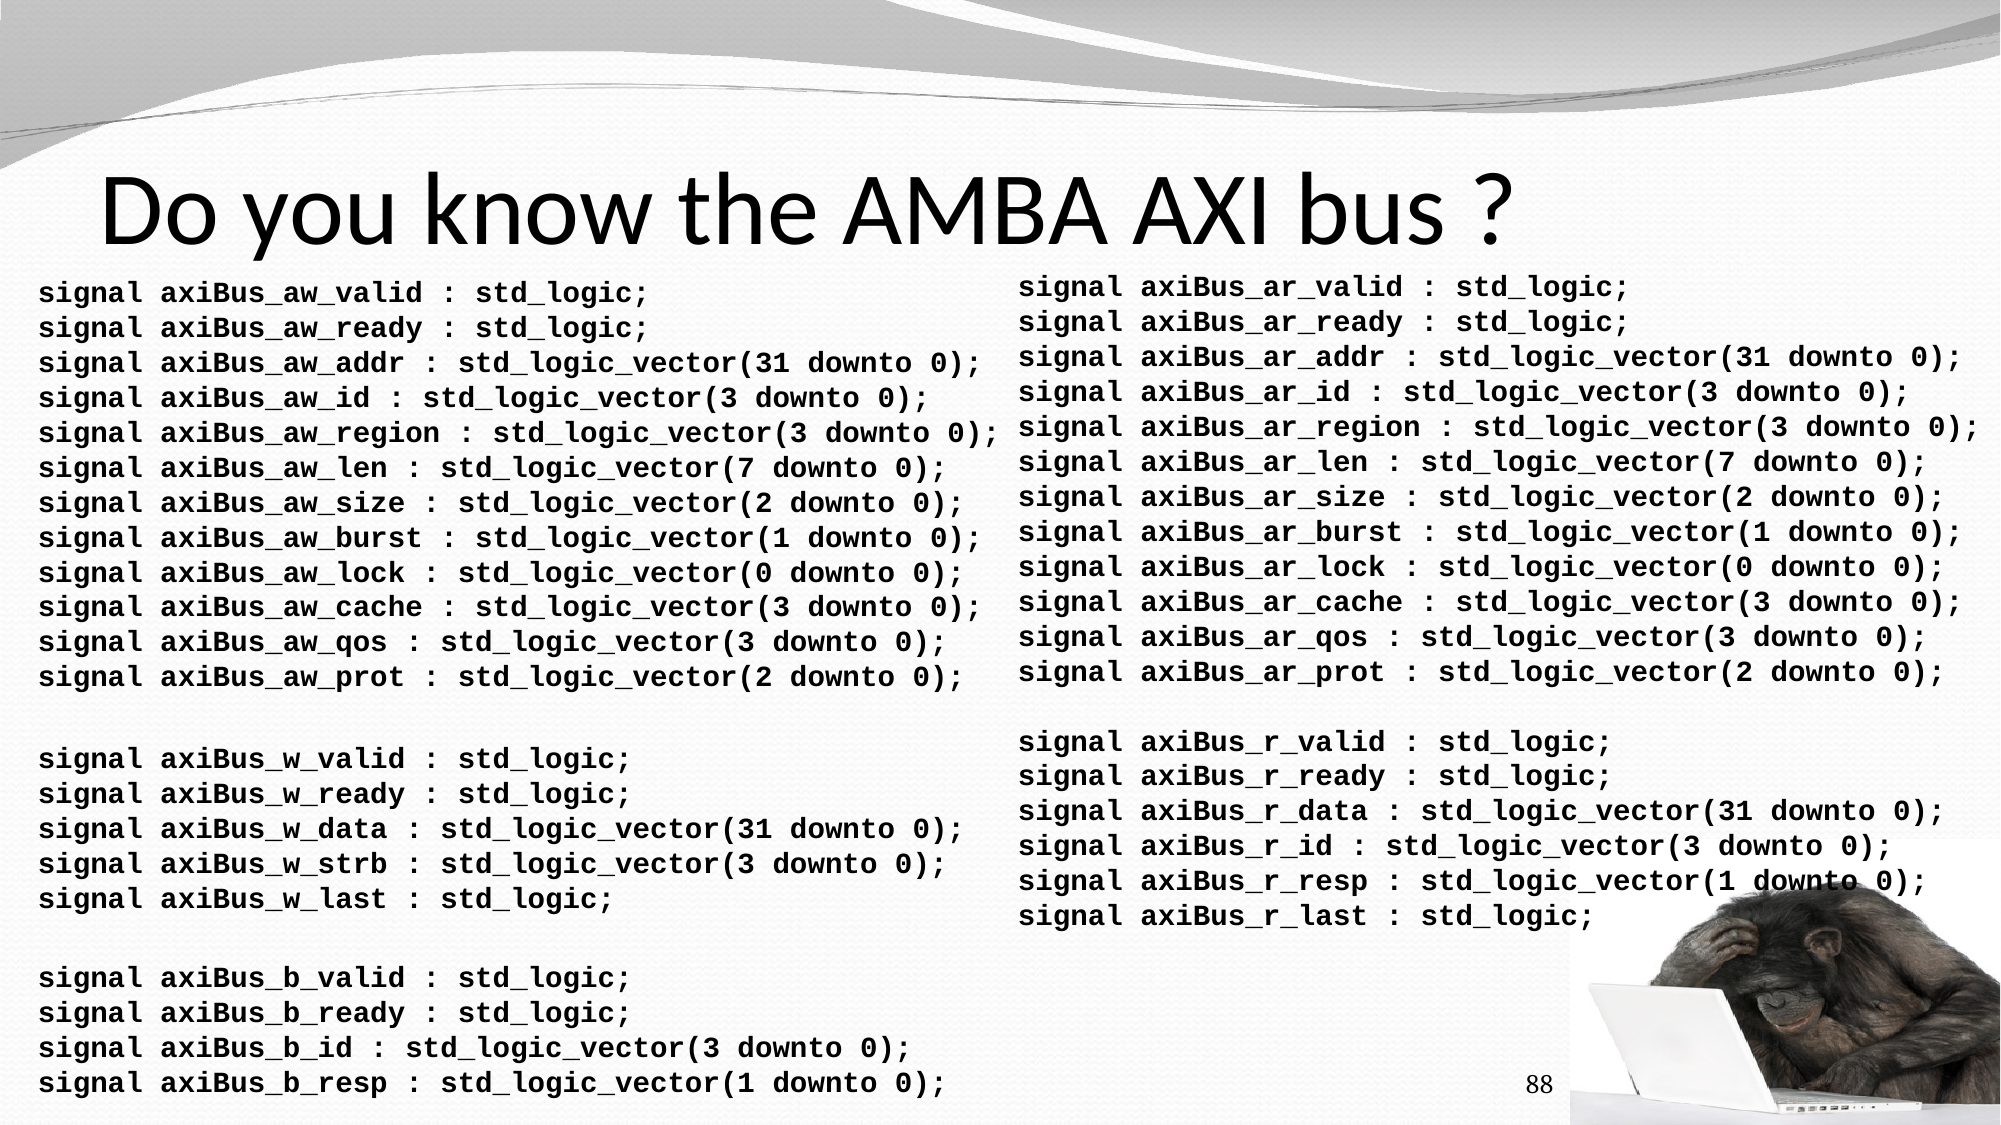

# Do you know the AMBA AXI bus ?
 signal axiBus_ar_valid : std_logic;
 signal axiBus_ar_ready : std_logic;
 signal axiBus_ar_addr : std_logic_vector(31 downto 0);
 signal axiBus_ar_id : std_logic_vector(3 downto 0);
 signal axiBus_ar_region : std_logic_vector(3 downto 0);
 signal axiBus_ar_len : std_logic_vector(7 downto 0);
 signal axiBus_ar_size : std_logic_vector(2 downto 0);
 signal axiBus_ar_burst : std_logic_vector(1 downto 0);
 signal axiBus_ar_lock : std_logic_vector(0 downto 0);
 signal axiBus_ar_cache : std_logic_vector(3 downto 0);
 signal axiBus_ar_qos : std_logic_vector(3 downto 0);
 signal axiBus_ar_prot : std_logic_vector(2 downto 0);
 signal axiBus_r_valid : std_logic;
 signal axiBus_r_ready : std_logic;
 signal axiBus_r_data : std_logic_vector(31 downto 0);
 signal axiBus_r_id : std_logic_vector(3 downto 0);
 signal axiBus_r_resp : std_logic_vector(1 downto 0);
 signal axiBus_r_last : std_logic;
 signal axiBus_aw_valid : std_logic;
 signal axiBus_aw_ready : std_logic;
 signal axiBus_aw_addr : std_logic_vector(31 downto 0);
 signal axiBus_aw_id : std_logic_vector(3 downto 0);
 signal axiBus_aw_region : std_logic_vector(3 downto 0);
 signal axiBus_aw_len : std_logic_vector(7 downto 0);
 signal axiBus_aw_size : std_logic_vector(2 downto 0);
 signal axiBus_aw_burst : std_logic_vector(1 downto 0);
 signal axiBus_aw_lock : std_logic_vector(0 downto 0);
 signal axiBus_aw_cache : std_logic_vector(3 downto 0);
 signal axiBus_aw_qos : std_logic_vector(3 downto 0);
 signal axiBus_aw_prot : std_logic_vector(2 downto 0);
 signal axiBus_w_valid : std_logic;
 signal axiBus_w_ready : std_logic;
 signal axiBus_w_data : std_logic_vector(31 downto 0);
 signal axiBus_w_strb : std_logic_vector(3 downto 0);
 signal axiBus_w_last : std_logic;
 signal axiBus_b_valid : std_logic;
 signal axiBus_b_ready : std_logic;
 signal axiBus_b_id : std_logic_vector(3 downto 0);
 signal axiBus_b_resp : std_logic_vector(1 downto 0);